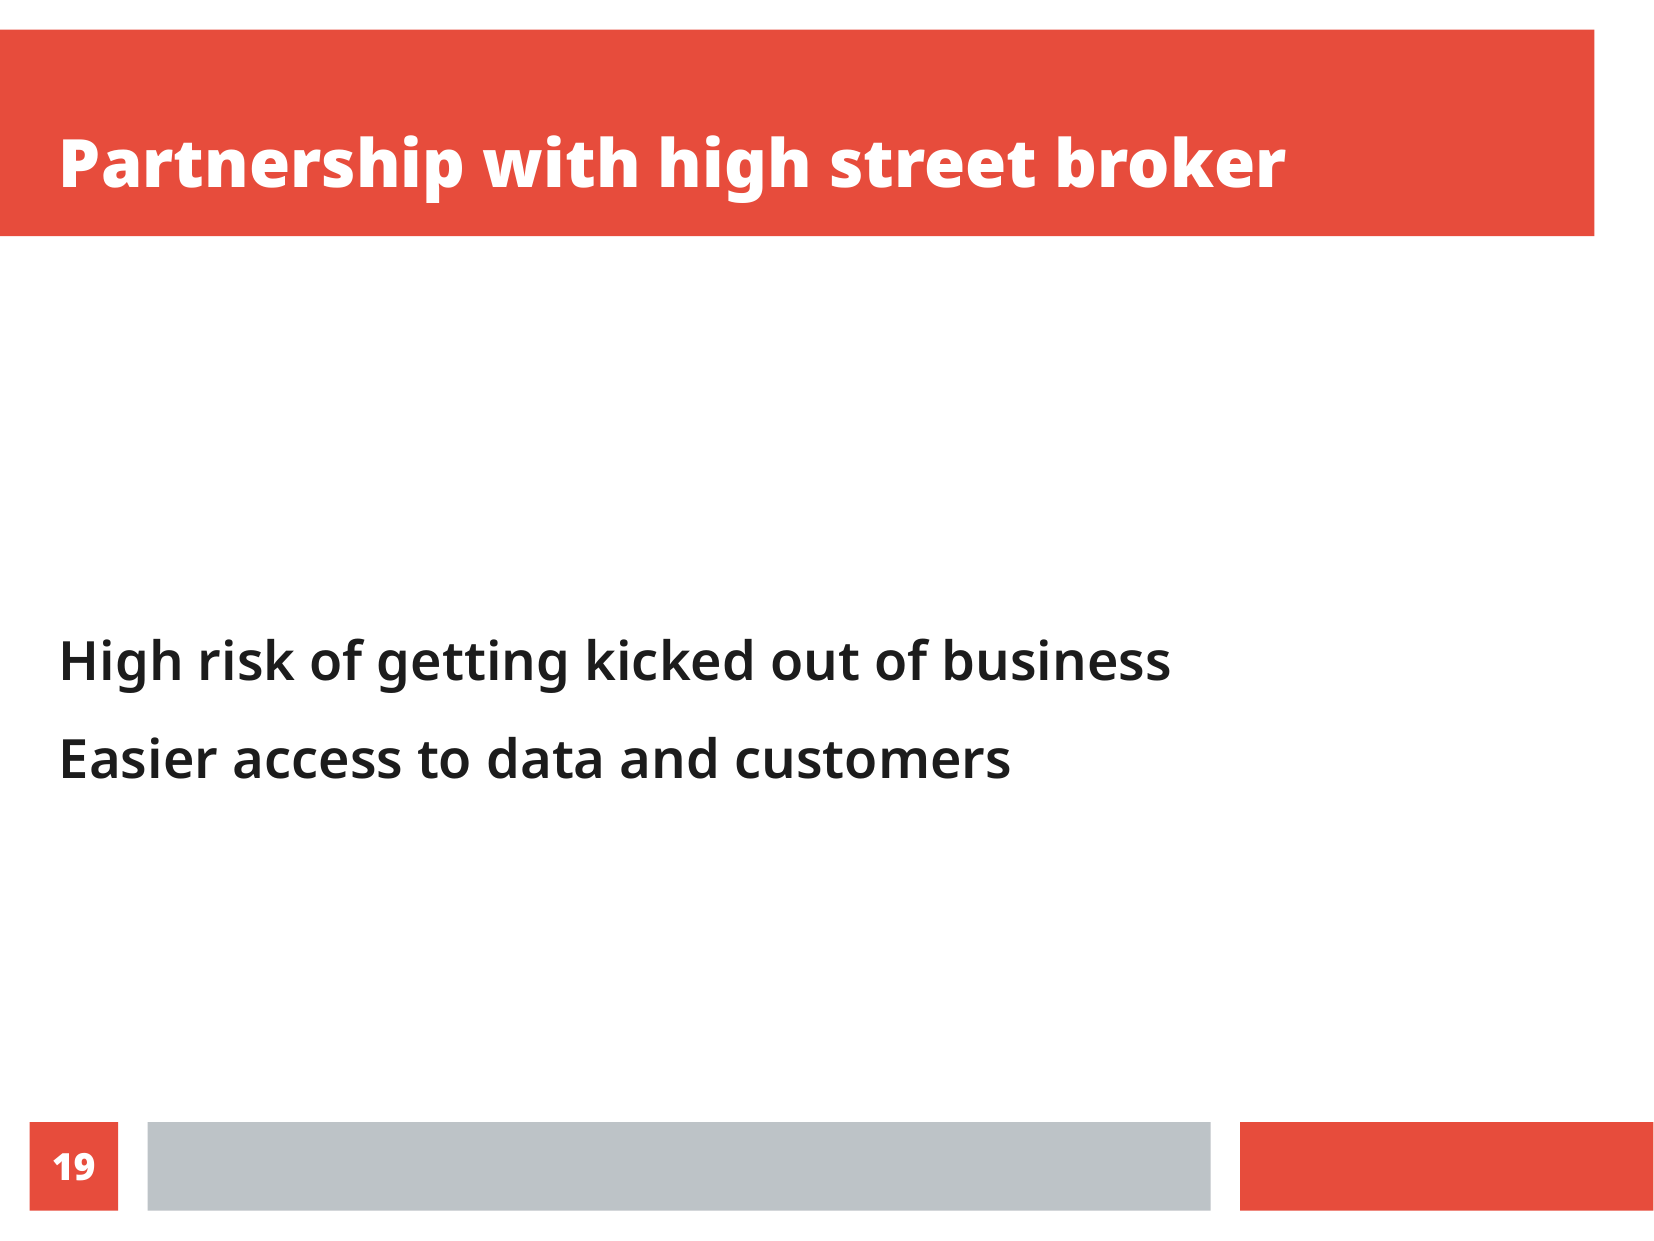

# Partnership with high street broker
High risk of getting kicked out of business
Easier access to data and customers
19